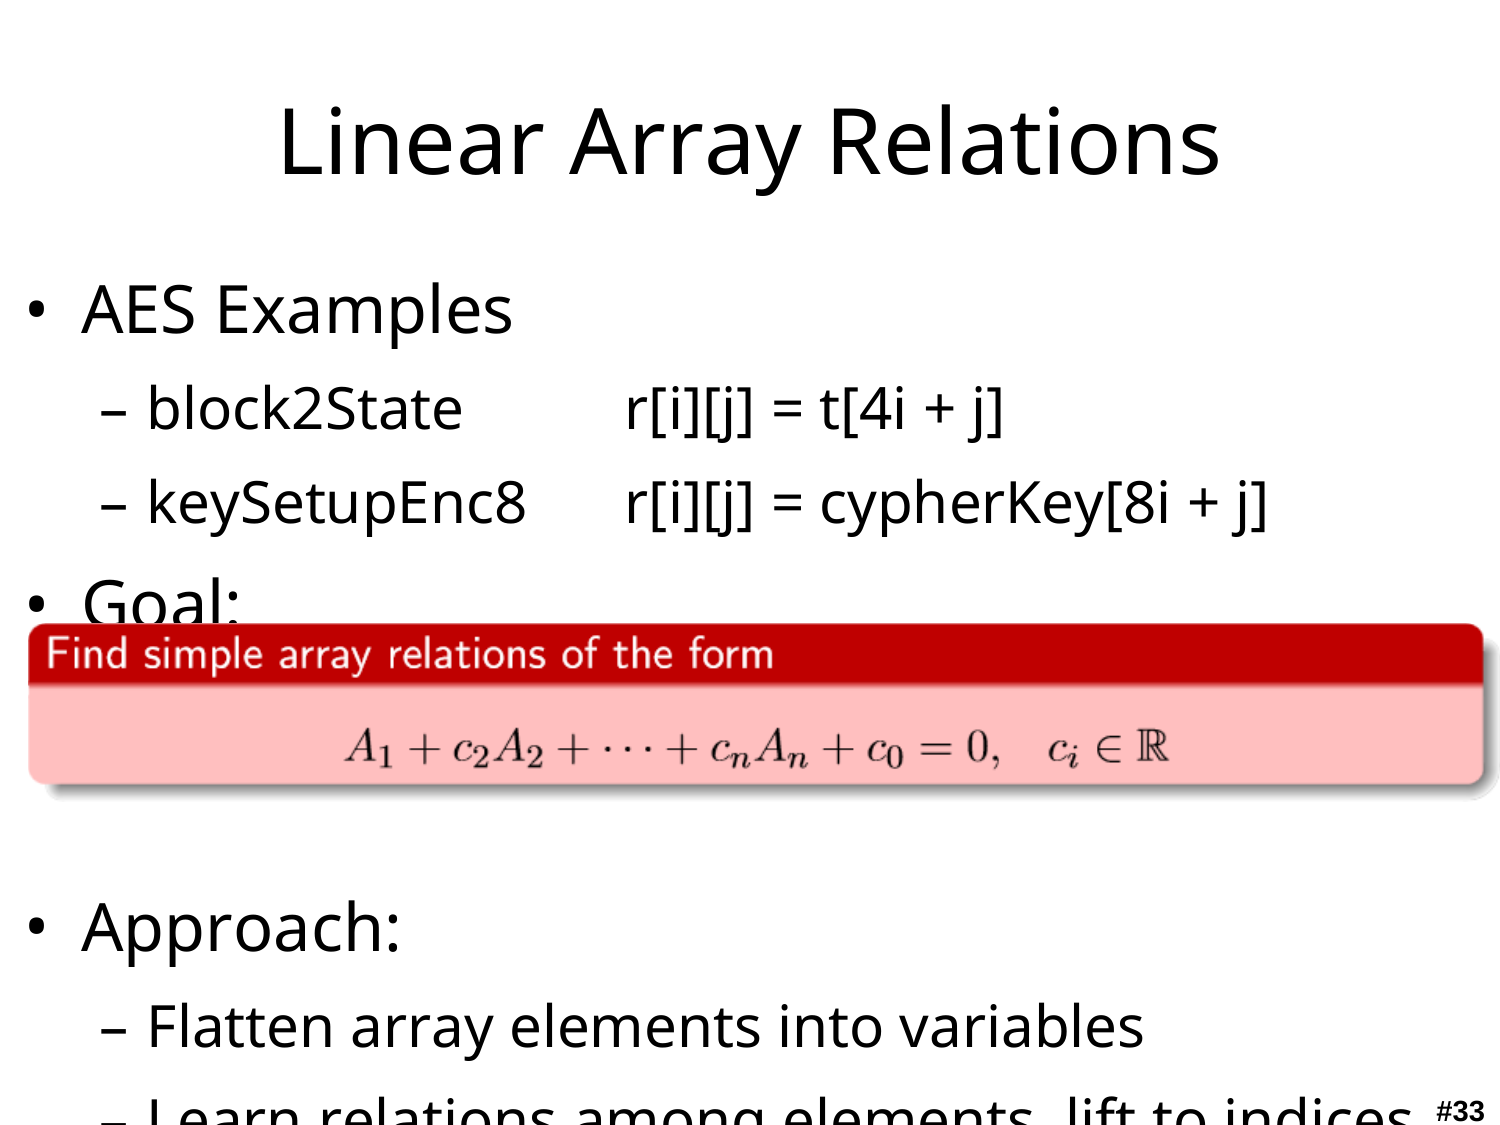

# Linear Array Relations
AES Examples
block2State		r[i][j] = t[4i + j]
keySetupEnc8	r[i][j] = cypherKey[8i + j]
Goal:
Approach:
Flatten array elements into variables
Learn relations among elements, lift to indices
33